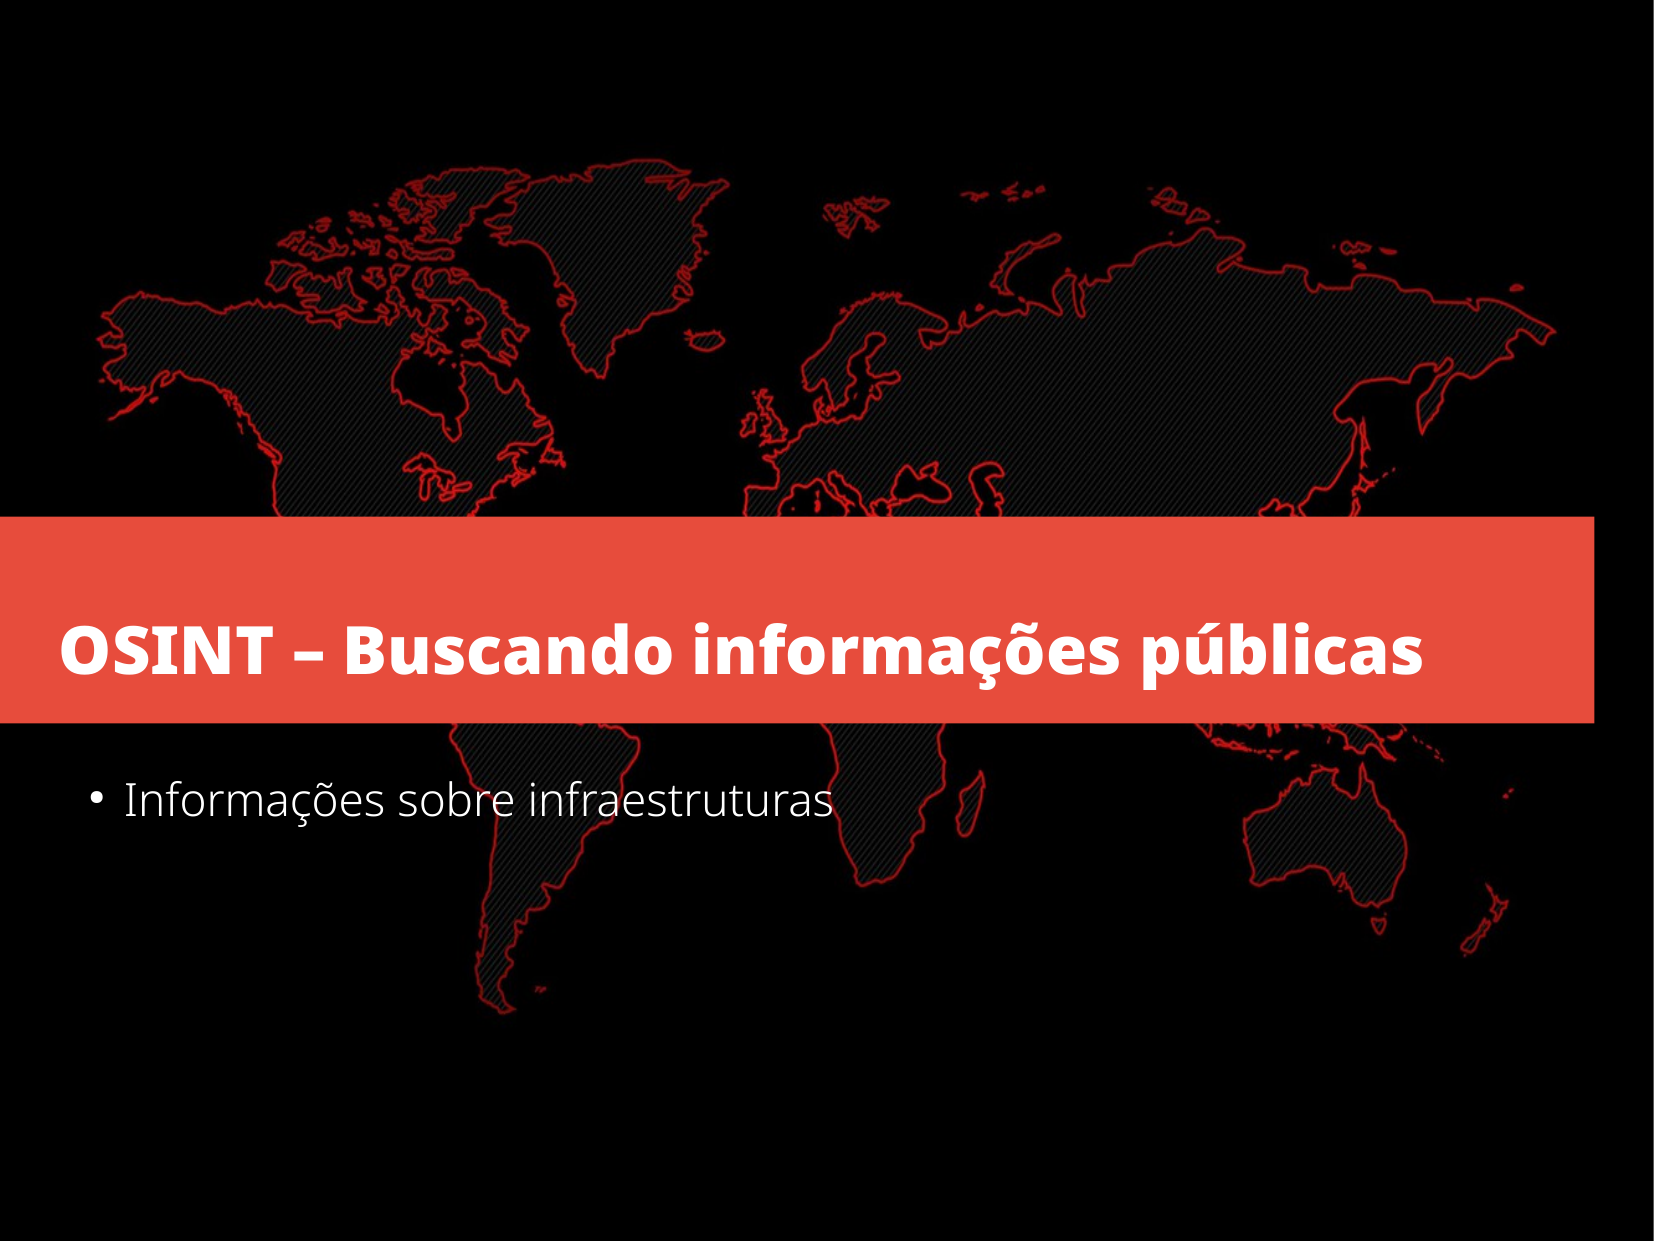

# OSINT – Buscando informações públicas
Informações sobre infraestruturas